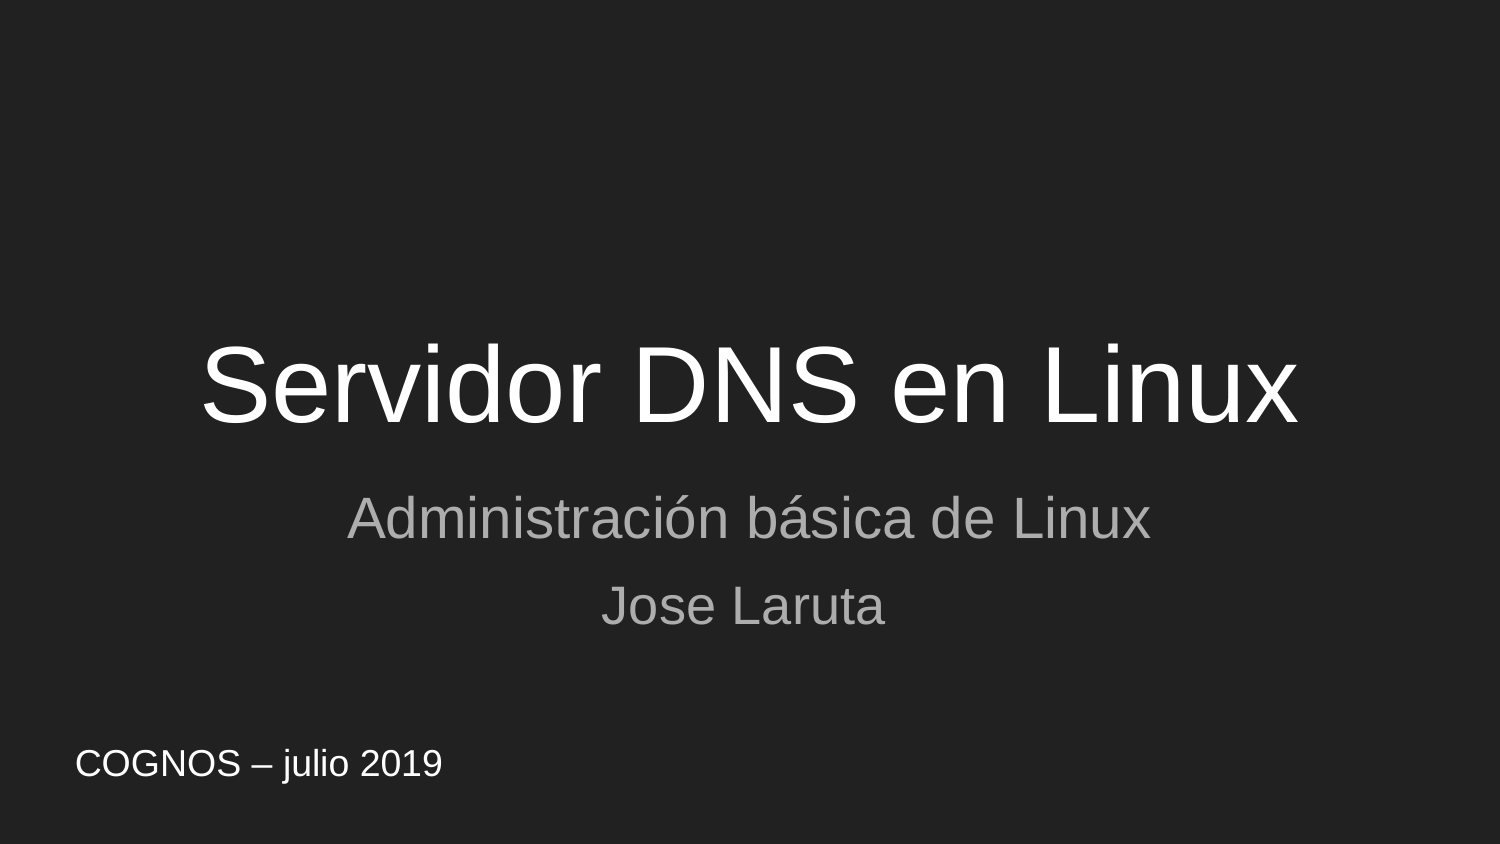

# Servidor DNS en Linux
Administración básica de Linux
Jose Laruta
COGNOS – julio 2019